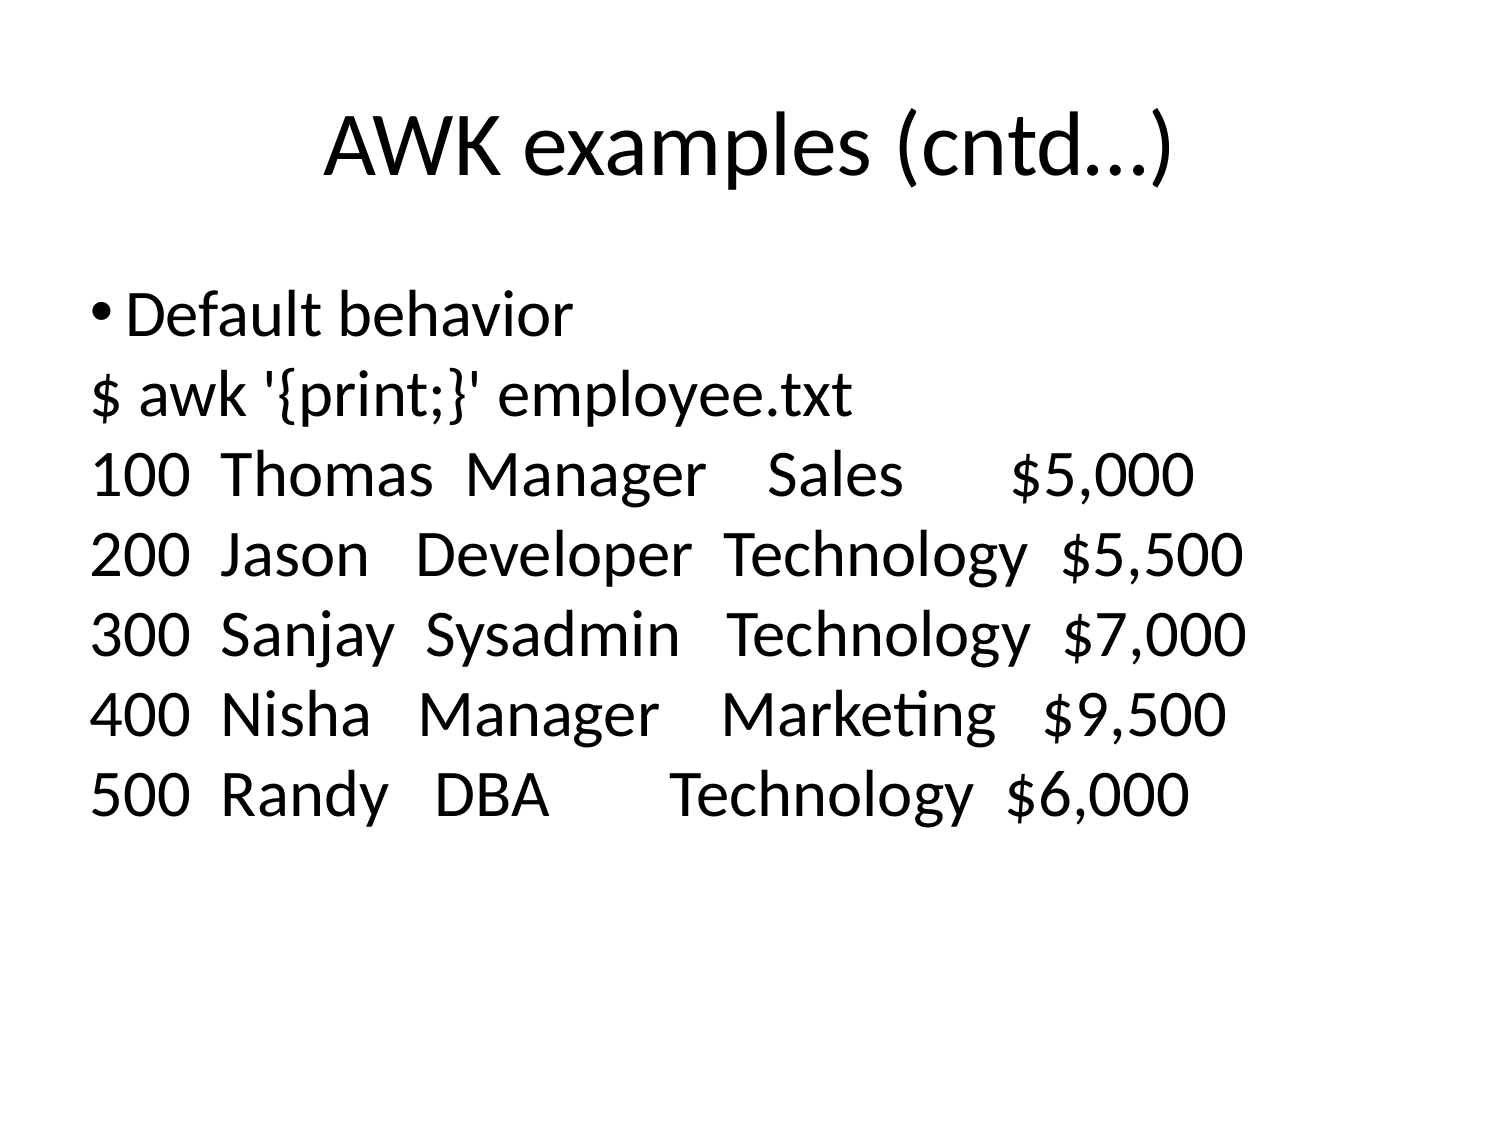

AWK examples (cntd…)
Default behavior
$ awk '{print;}' employee.txt
100 Thomas Manager Sales $5,000
200 Jason Developer Technology $5,500
300 Sanjay Sysadmin Technology $7,000
400 Nisha Manager Marketing $9,500
500 Randy DBA Technology $6,000